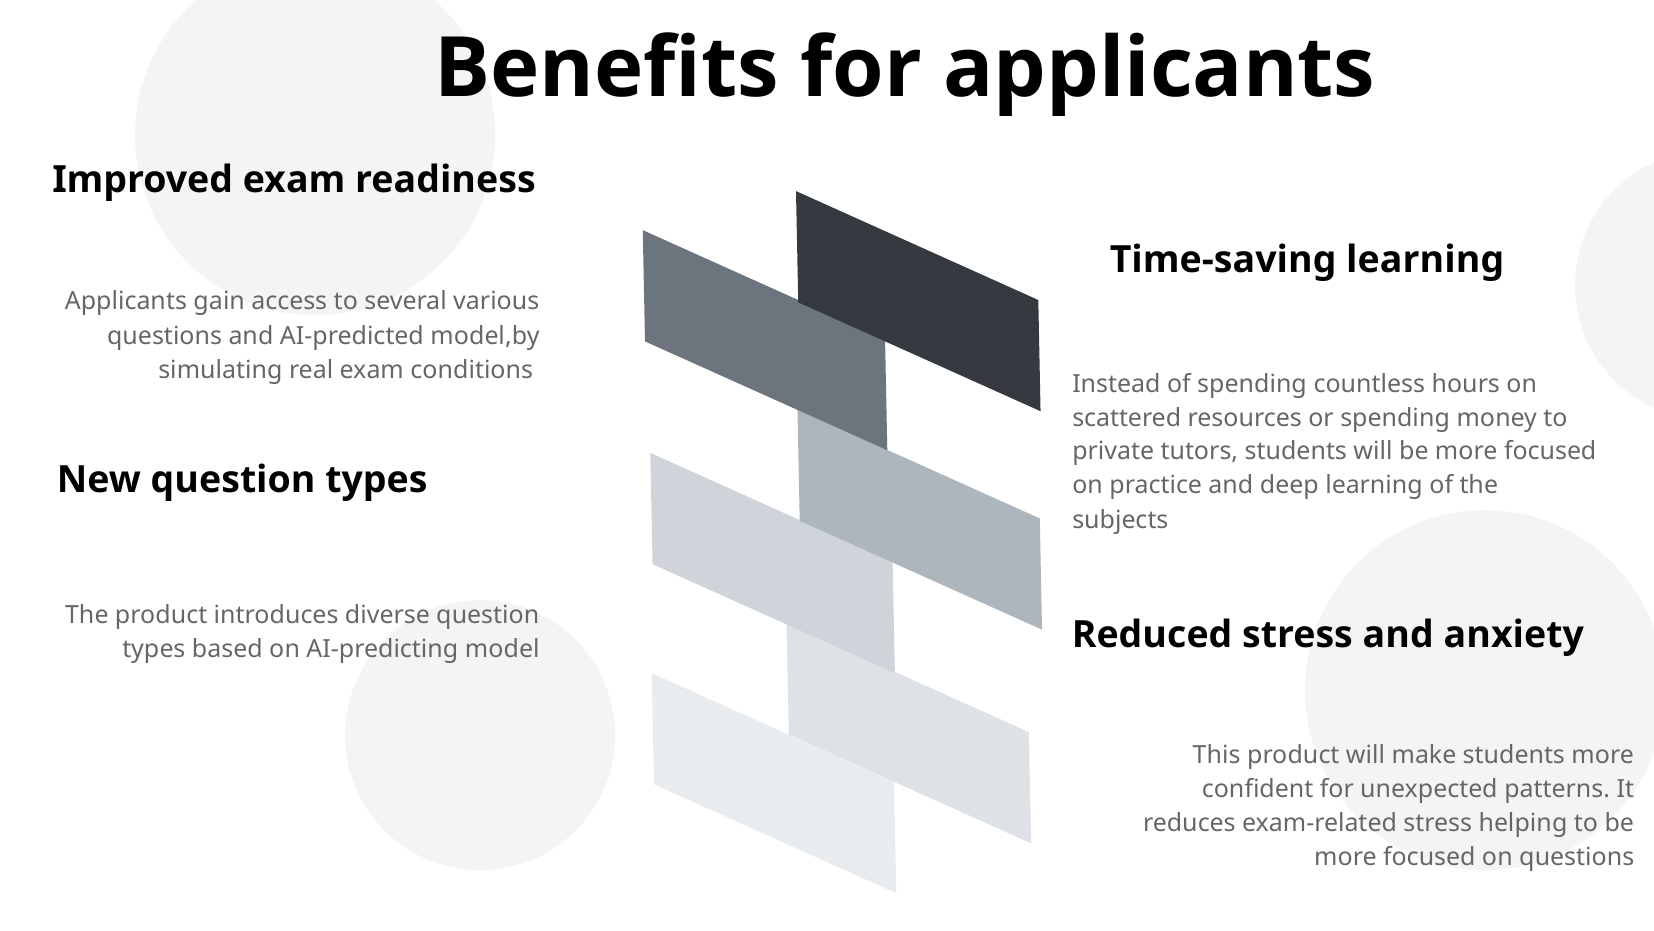

Benefits for applicants
Improved exam readiness
Time-saving learning
Applicants gain access to several various questions and AI-predicted model,by simulating real exam conditions
Instead of spending countless hours on scattered resources or spending money to private tutors, students will be more focused on practice and deep learning of the subjects
New question types
The product introduces diverse question types based on AI-predicting model
Reduced stress and anxiety
This product will make students more confident for unexpected patterns. It reduces exam-related stress helping to be more focused on questions